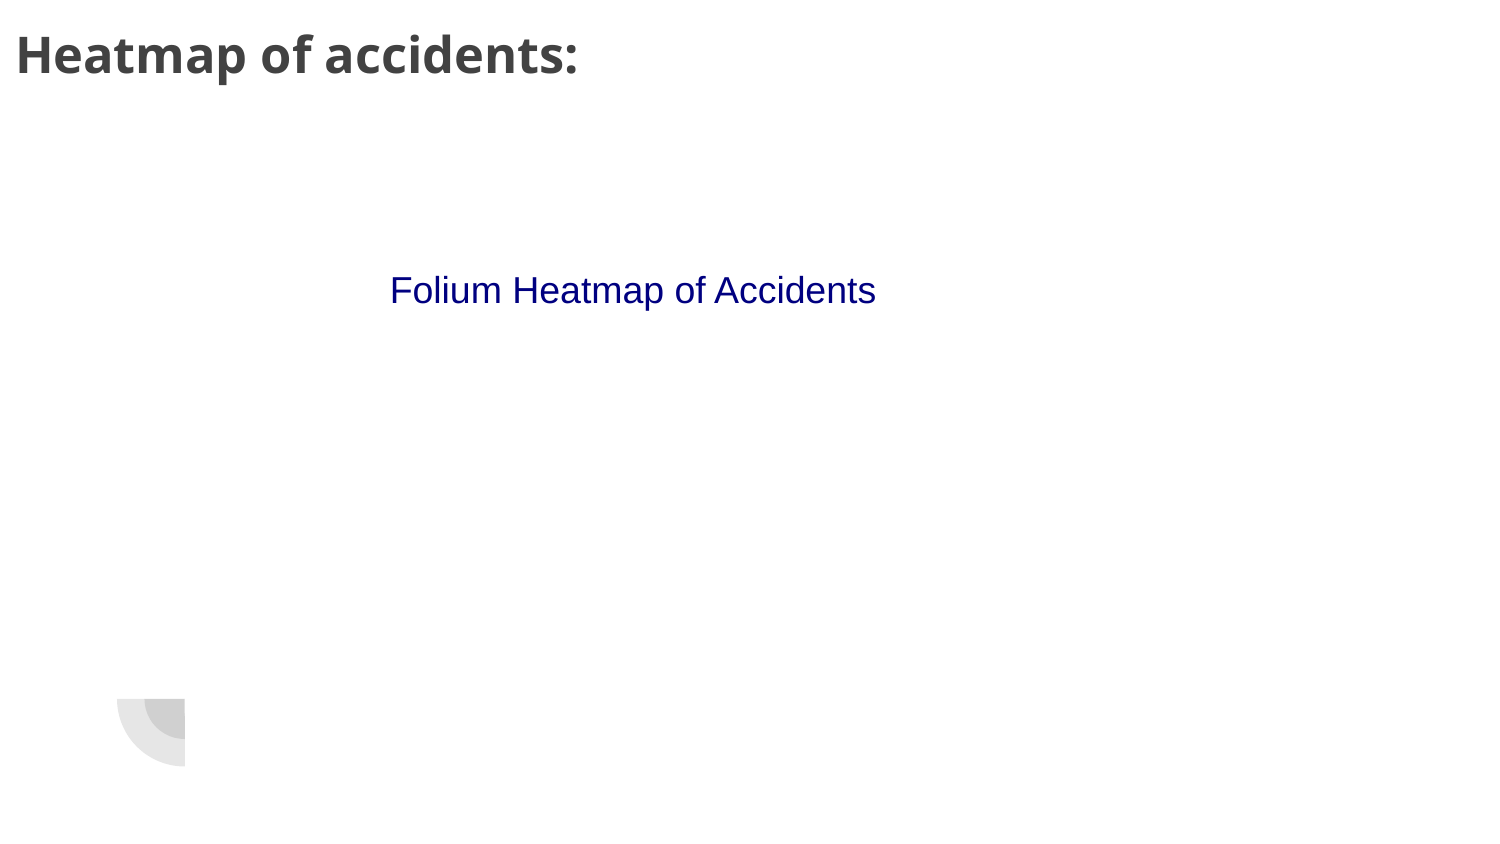

# Heatmap of accidents:
Folium Heatmap of Accidents